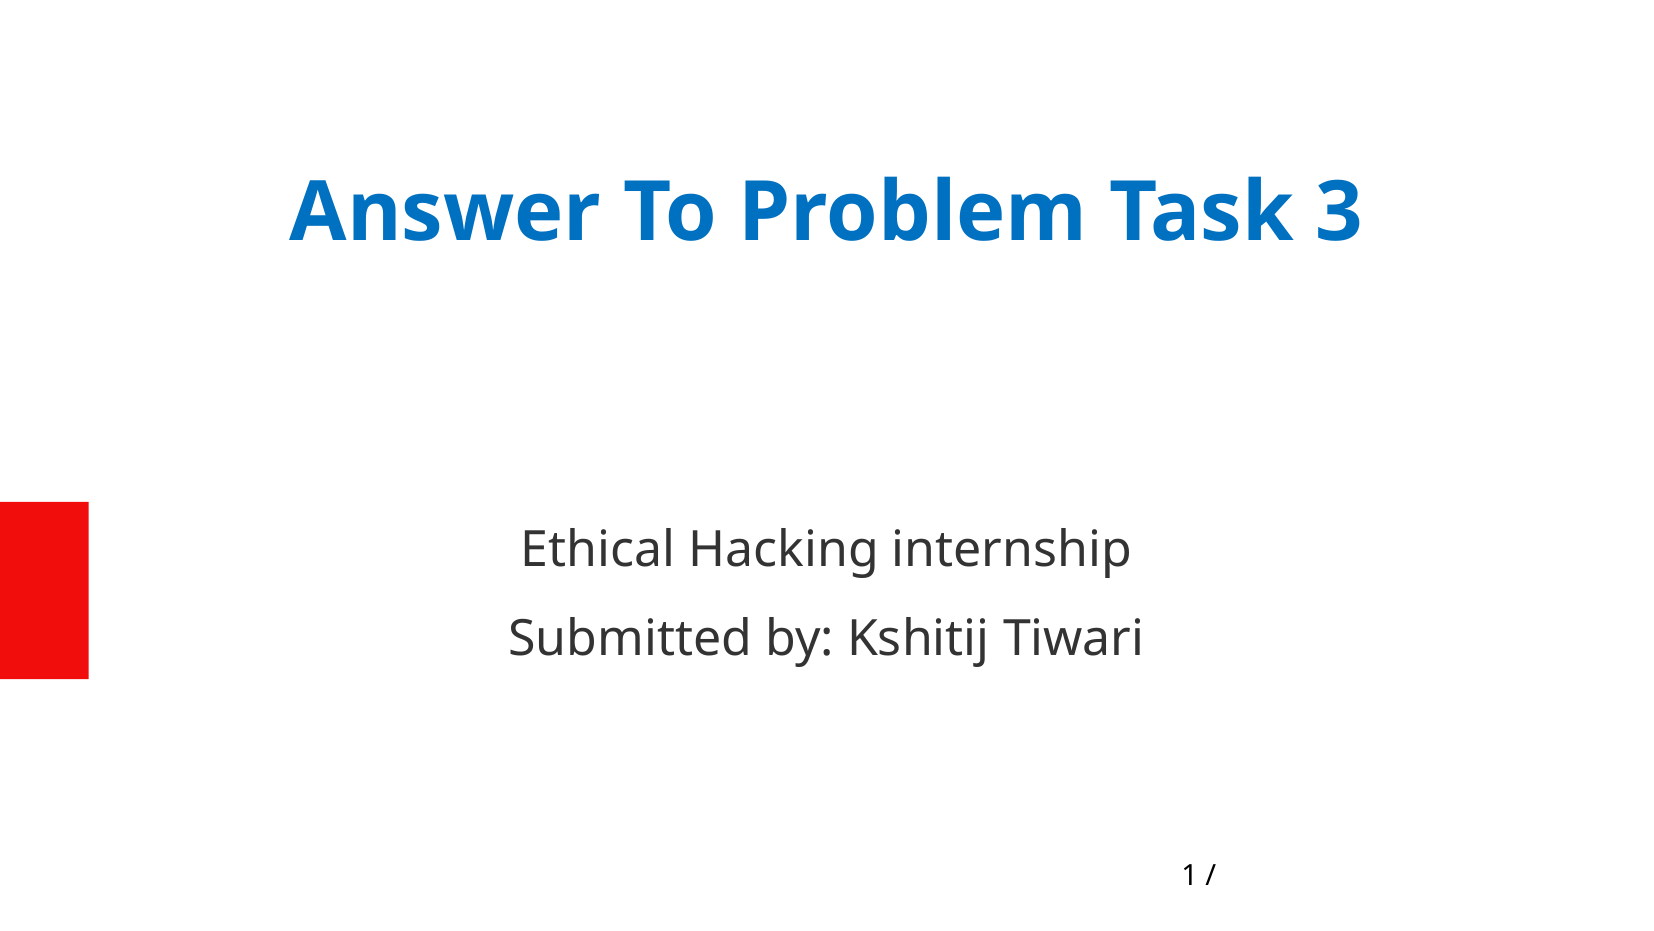

# Answer To Problem Task 3
Ethical Hacking internship
Submitted by: Kshitij Tiwari